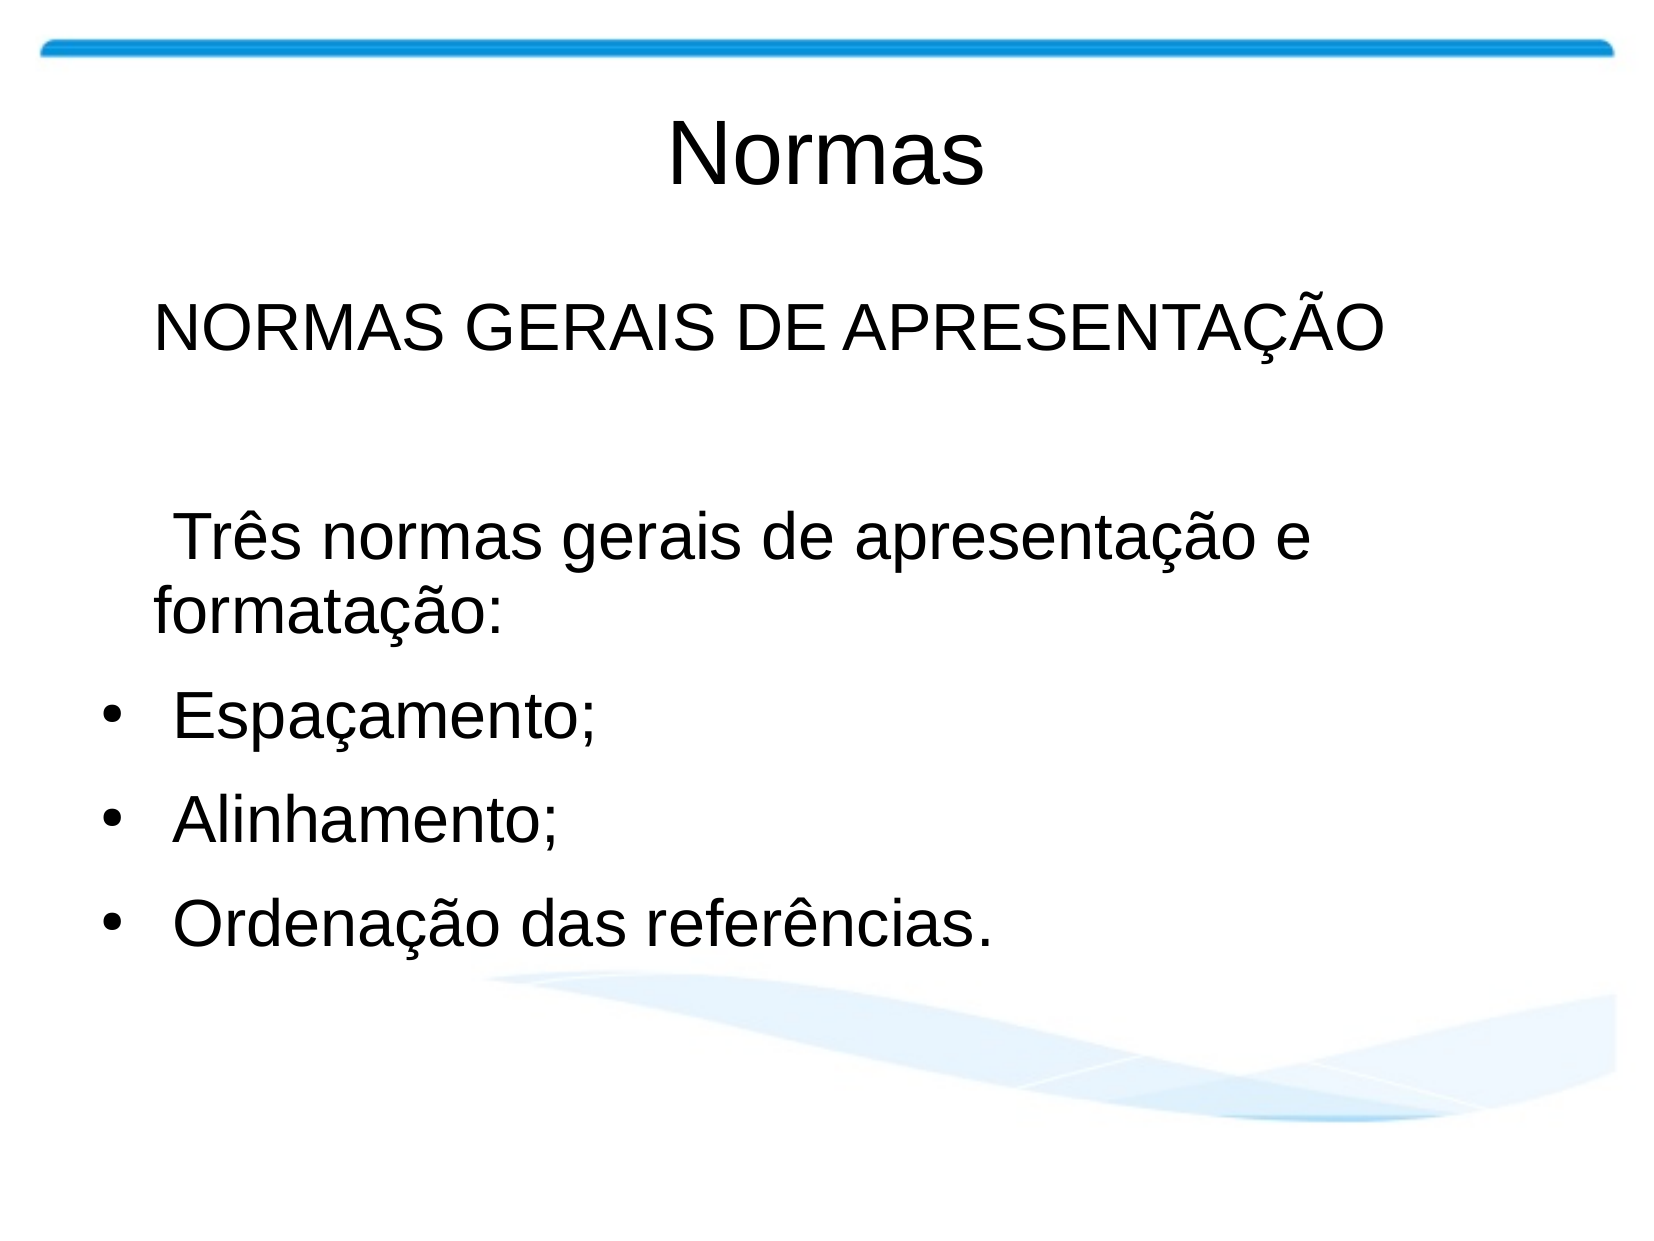

# Normas
NORMAS GERAIS DE APRESENTAÇÃO
 Três normas gerais de apresentação e formatação:
 Espaçamento;
 Alinhamento;
 Ordenação das referências.